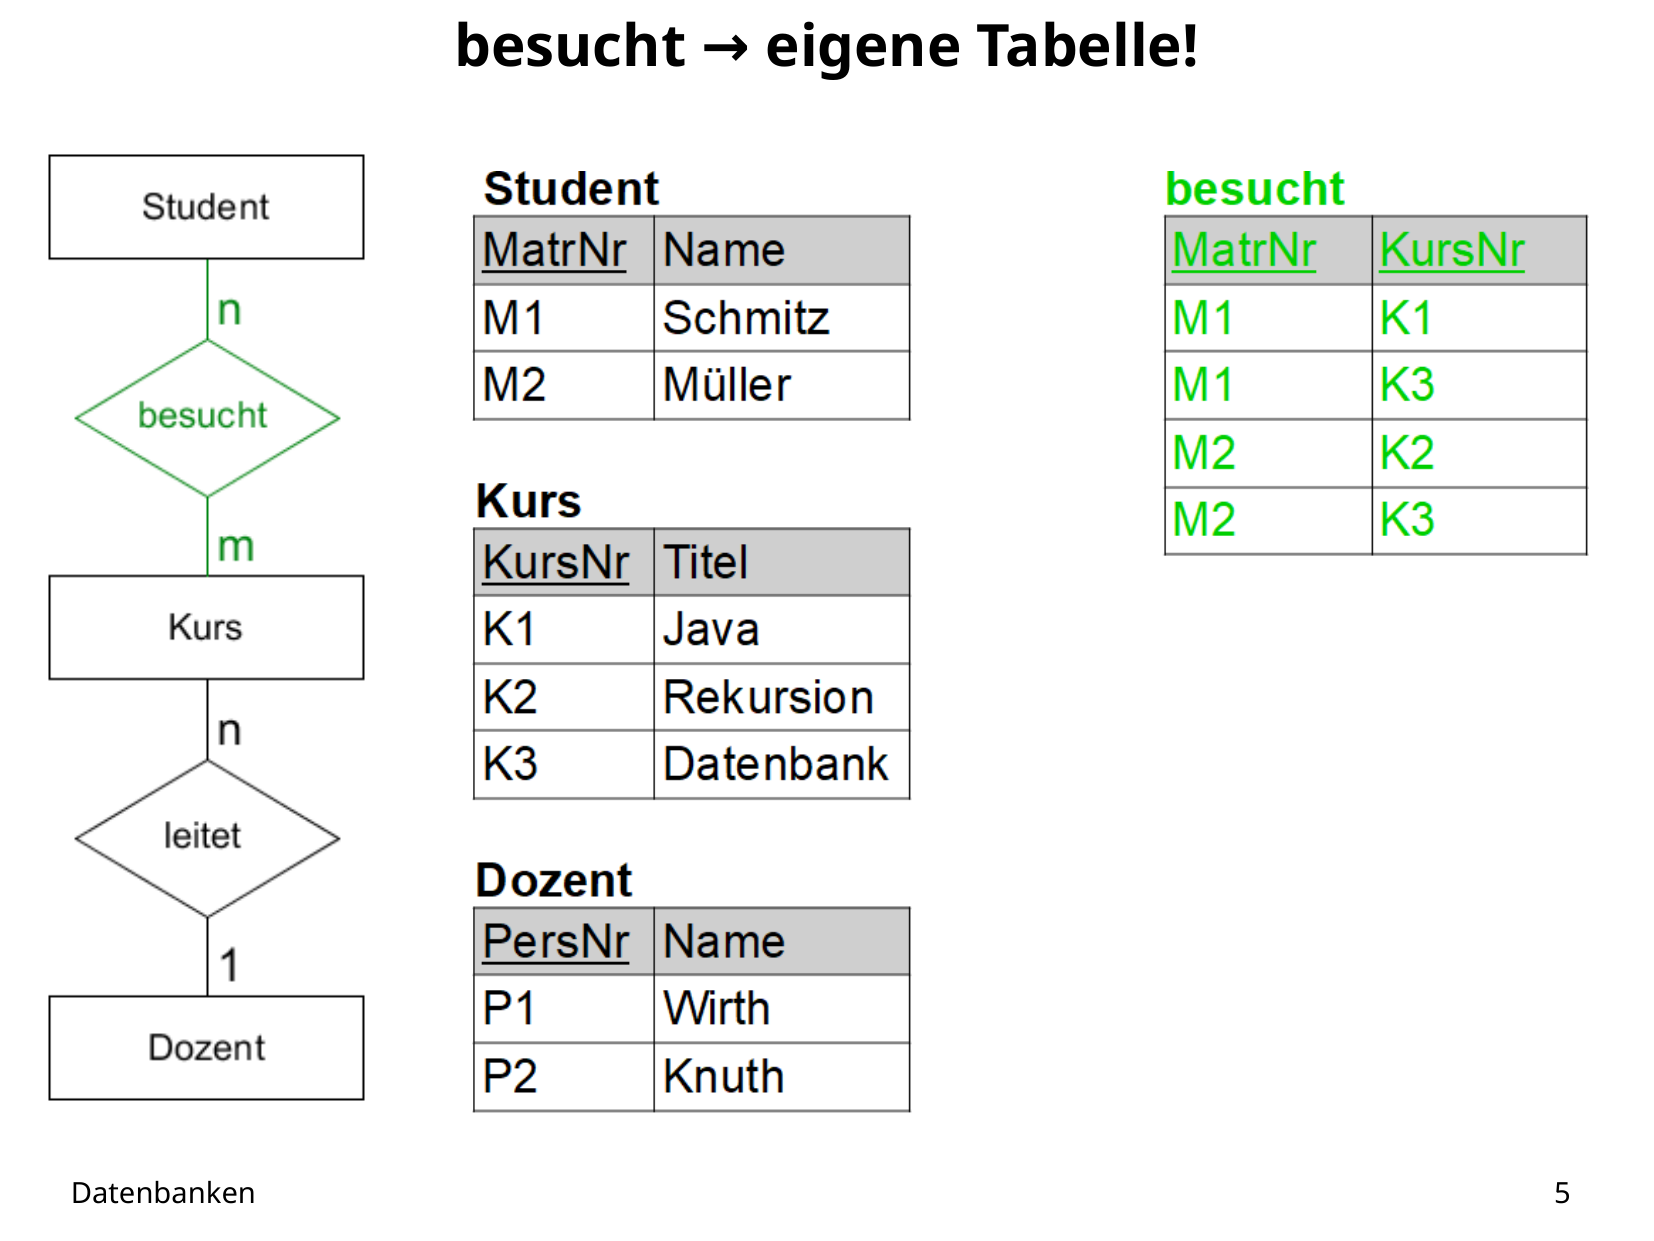

# besucht → eigene Tabelle!
Datenbanken
5